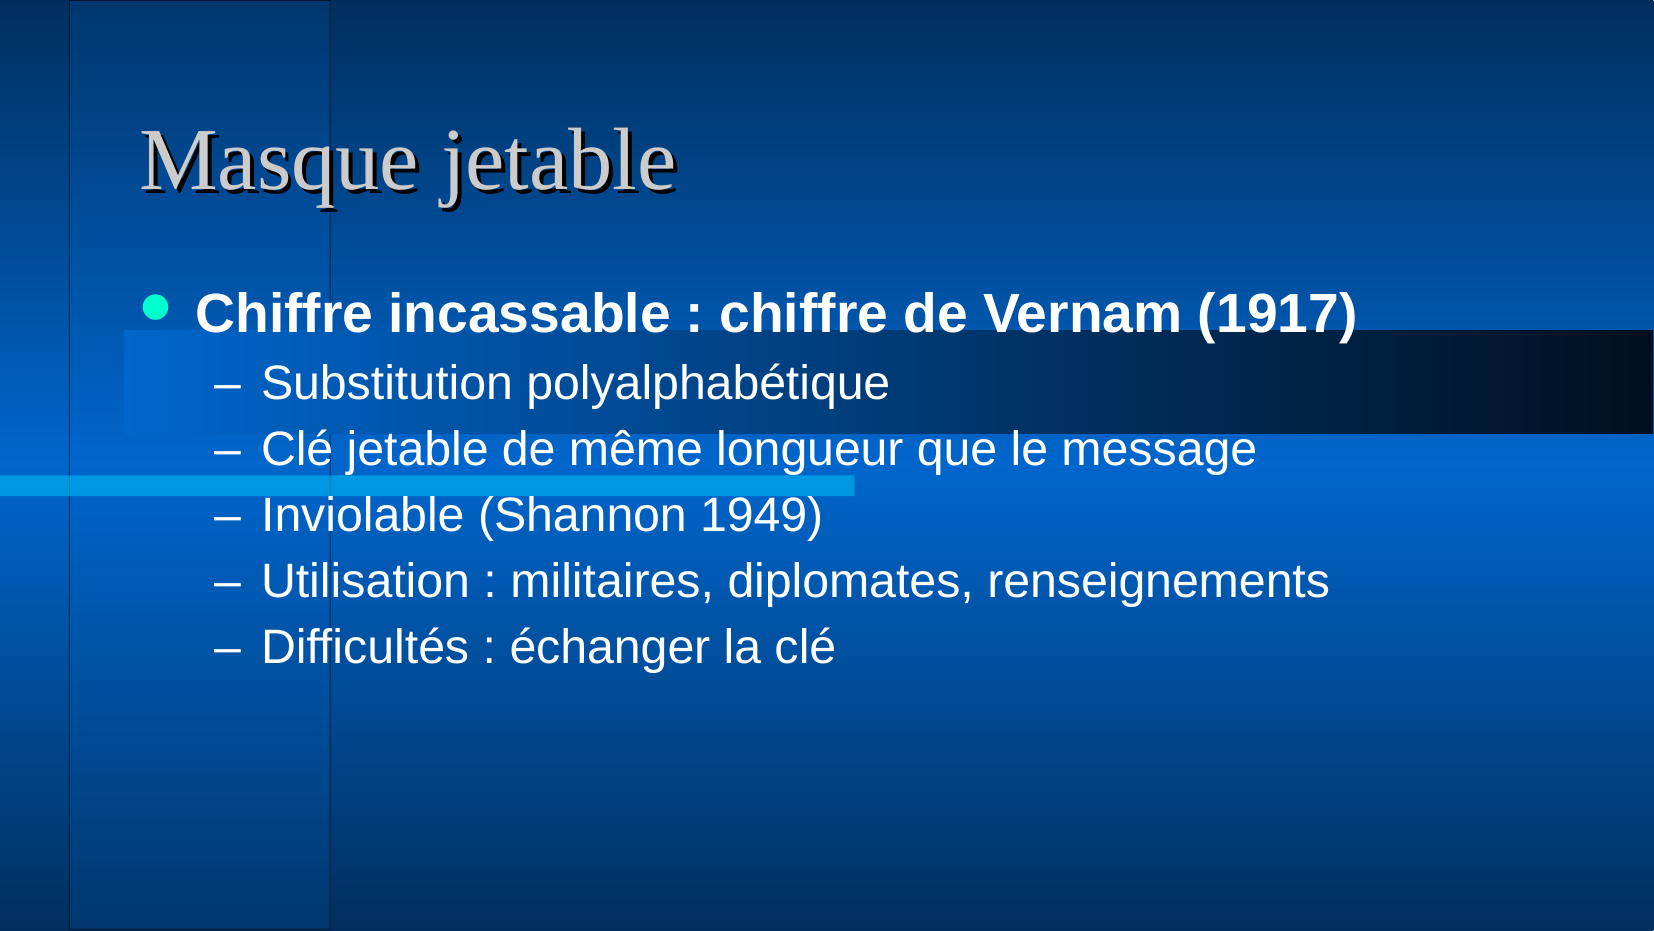

# Masque jetable
Chiffre incassable : chiffre de Vernam (1917)
Substitution polyalphabétique
Clé jetable de même longueur que le message
Inviolable (Shannon 1949)
Utilisation : militaires, diplomates, renseignements
Difficultés : échanger la clé